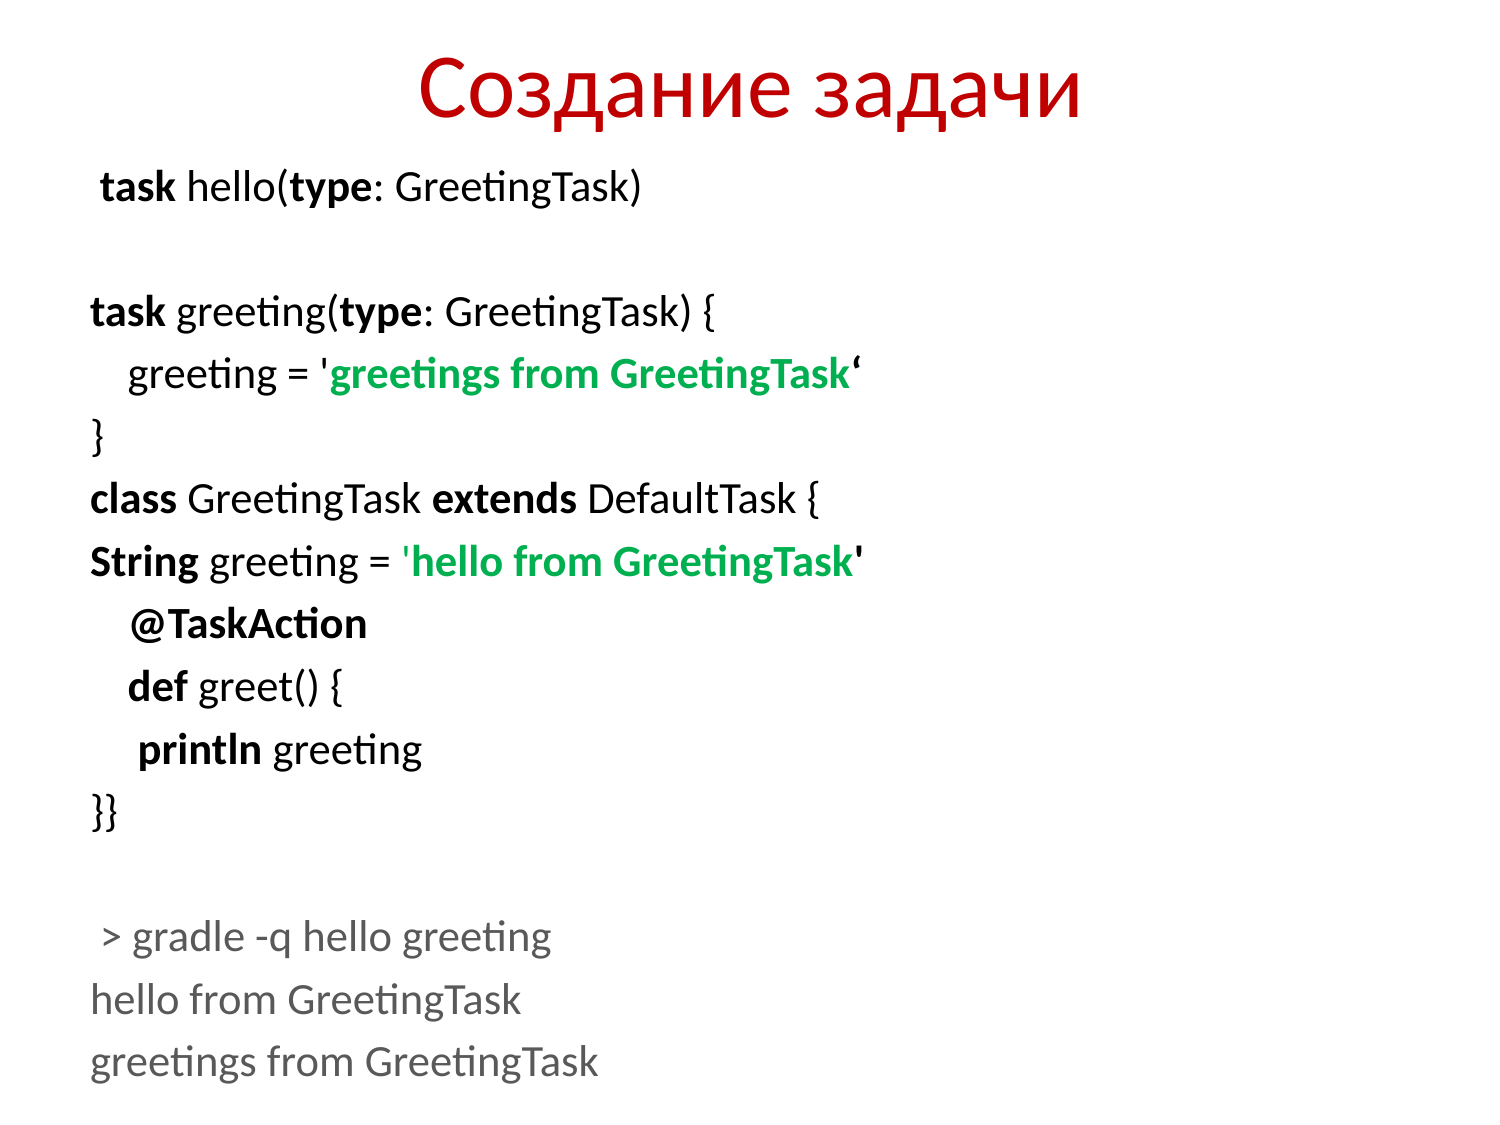

# Создание задачи
 task hello(type: GreetingTask)
task greeting(type: GreetingTask) {
 	greeting = 'greetings from GreetingTask‘
}
class GreetingTask extends DefaultTask {
String greeting = 'hello from GreetingTask'
	@TaskAction
	def greet() {
	 println greeting
}}
 > gradle -q hello greeting
hello from GreetingTask
greetings from GreetingTask